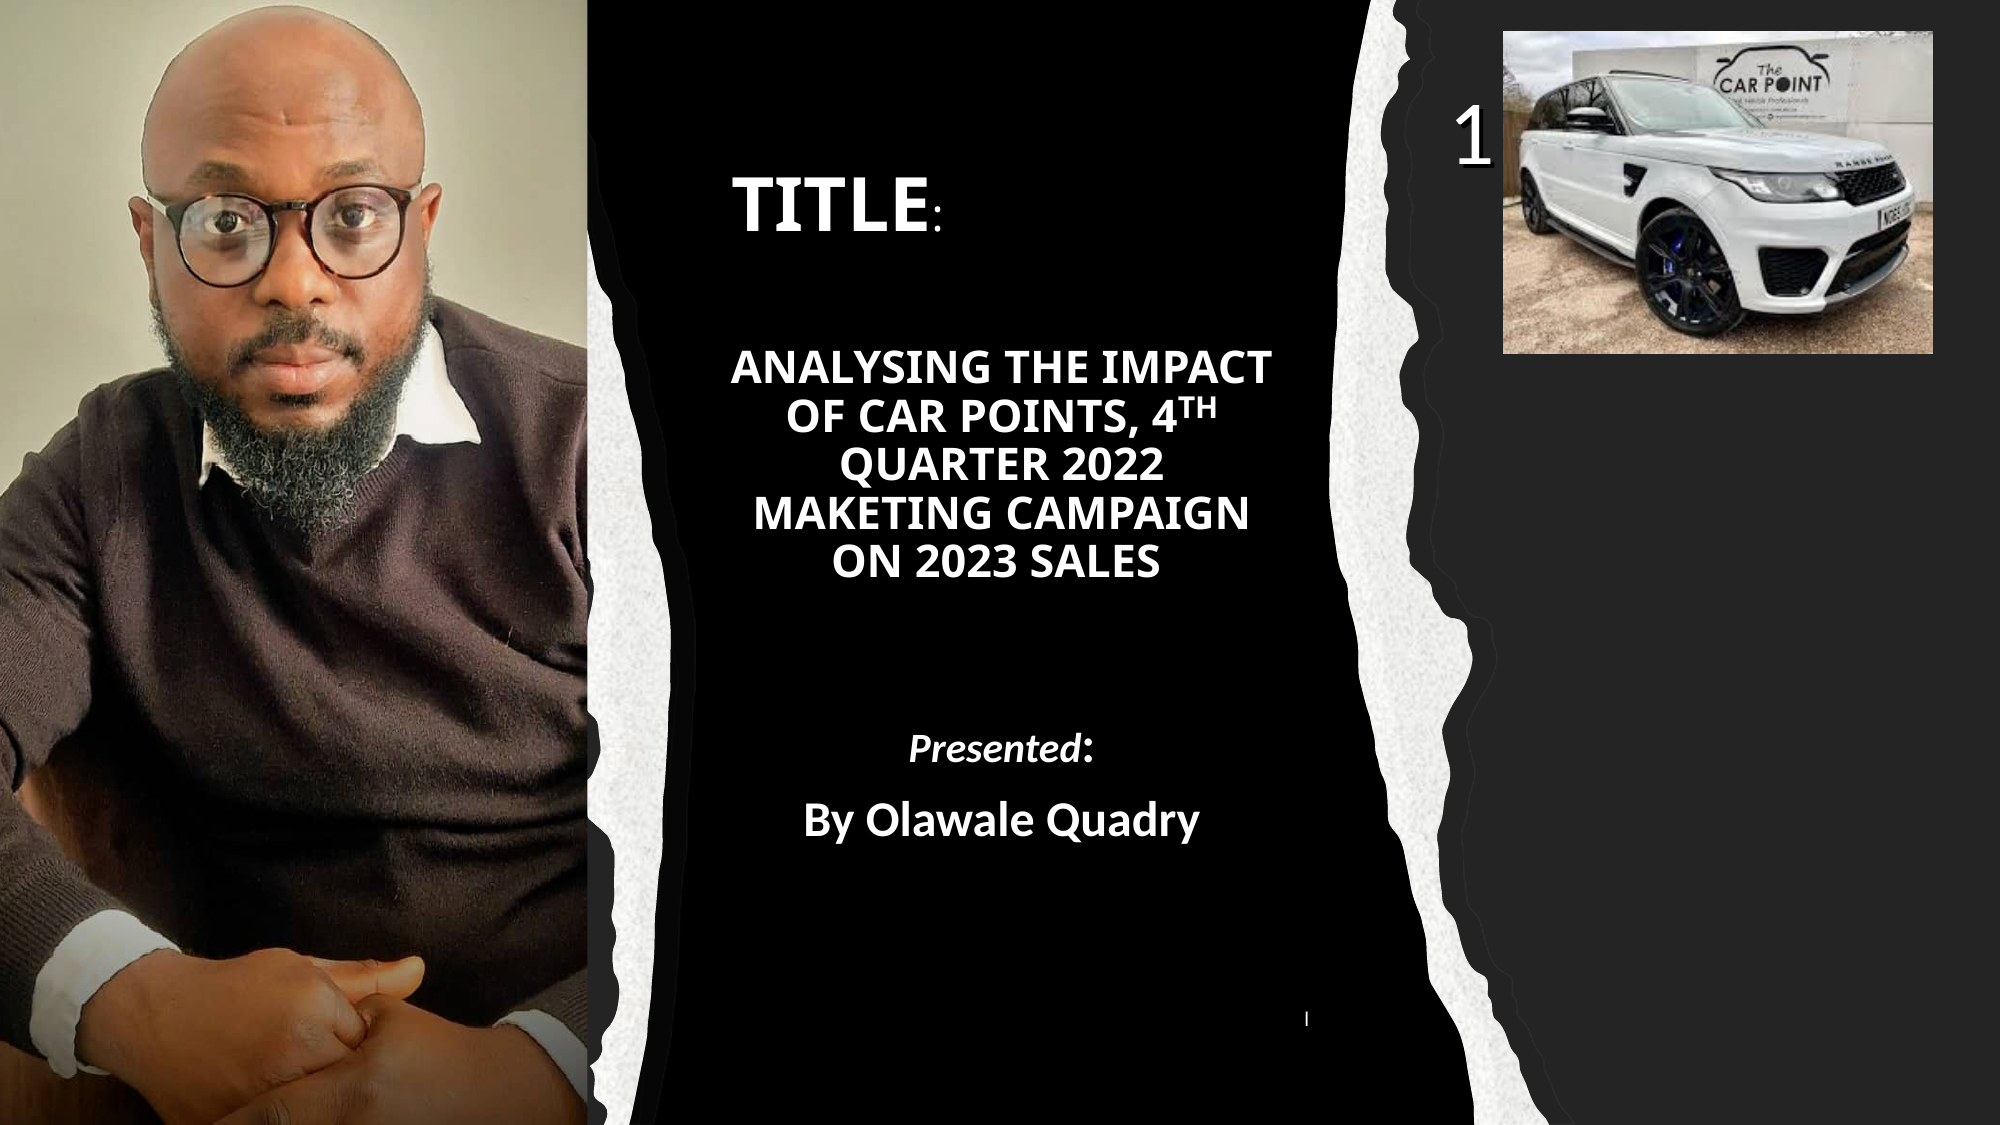

2/1/20XX
# Title: Analysing the impact of Car Points, 4th QUARTER 2022 MAKETING CAMPAIGN ON 2023 SALES
Presented:
By Olawale Quadry
l